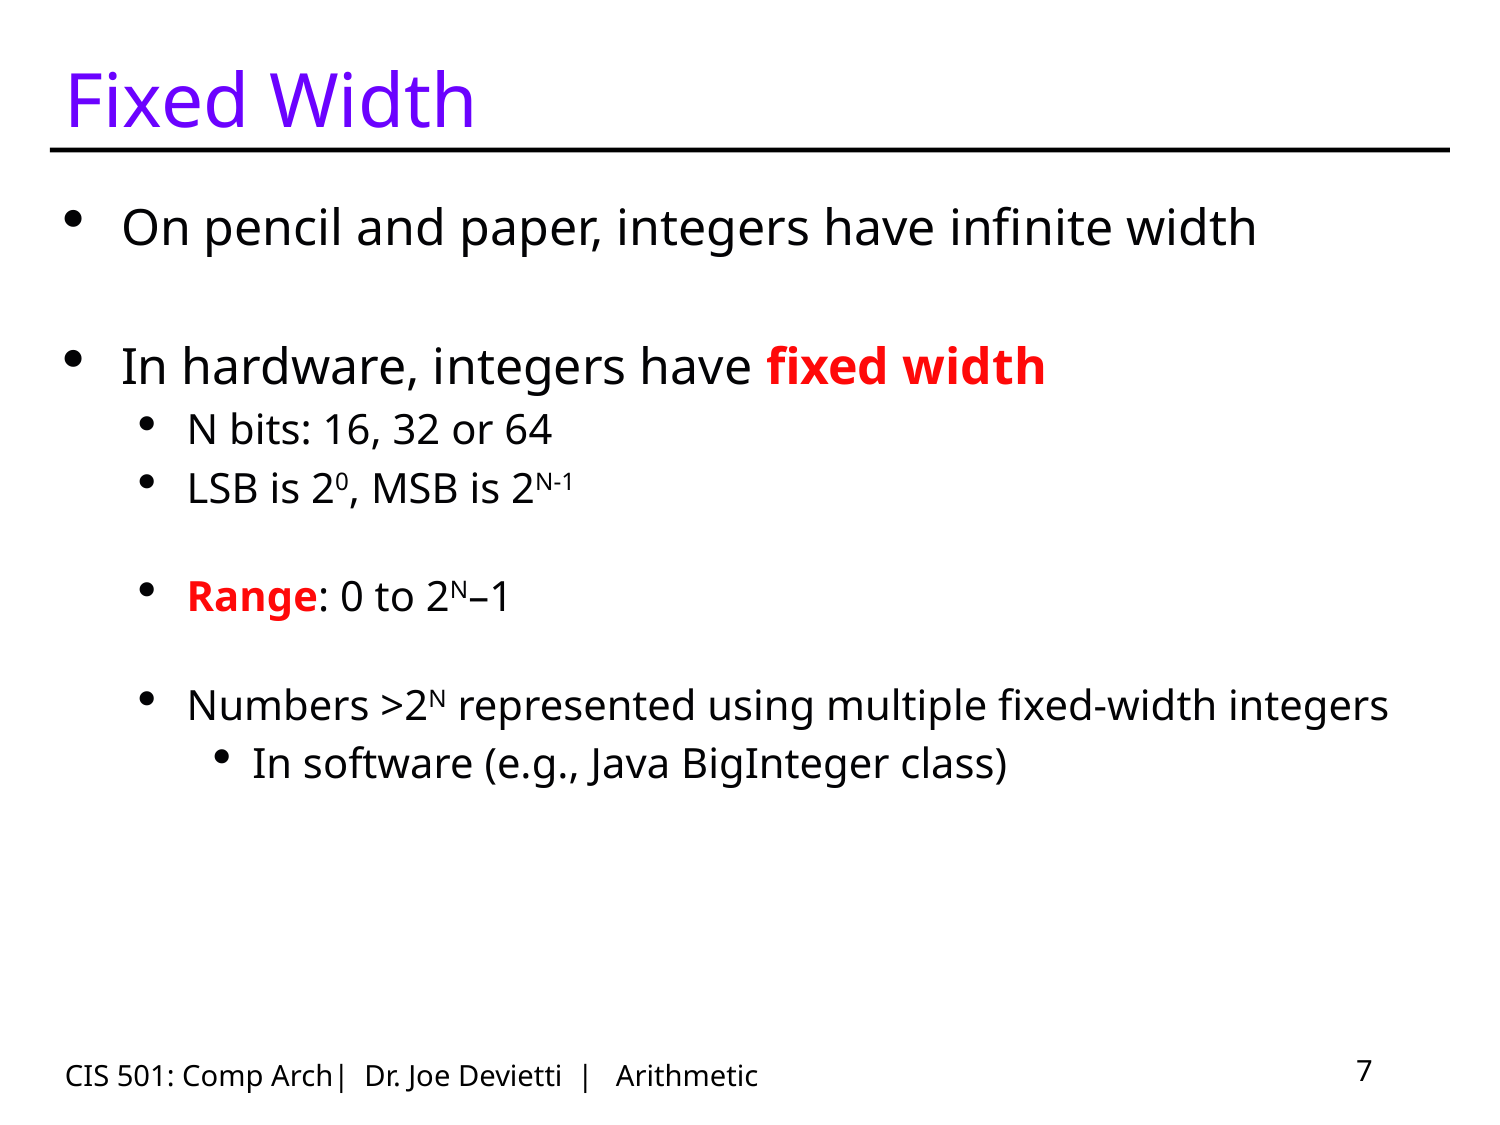

Fixed Width
On pencil and paper, integers have infinite width
In hardware, integers have fixed width
N bits: 16, 32 or 64
LSB is 20, MSB is 2N-1
Range: 0 to 2N–1
Numbers >2N represented using multiple fixed-width integers
In software (e.g., Java BigInteger class)
CIS 501: Comp Arch| Dr. Joe Devietti | Arithmetic